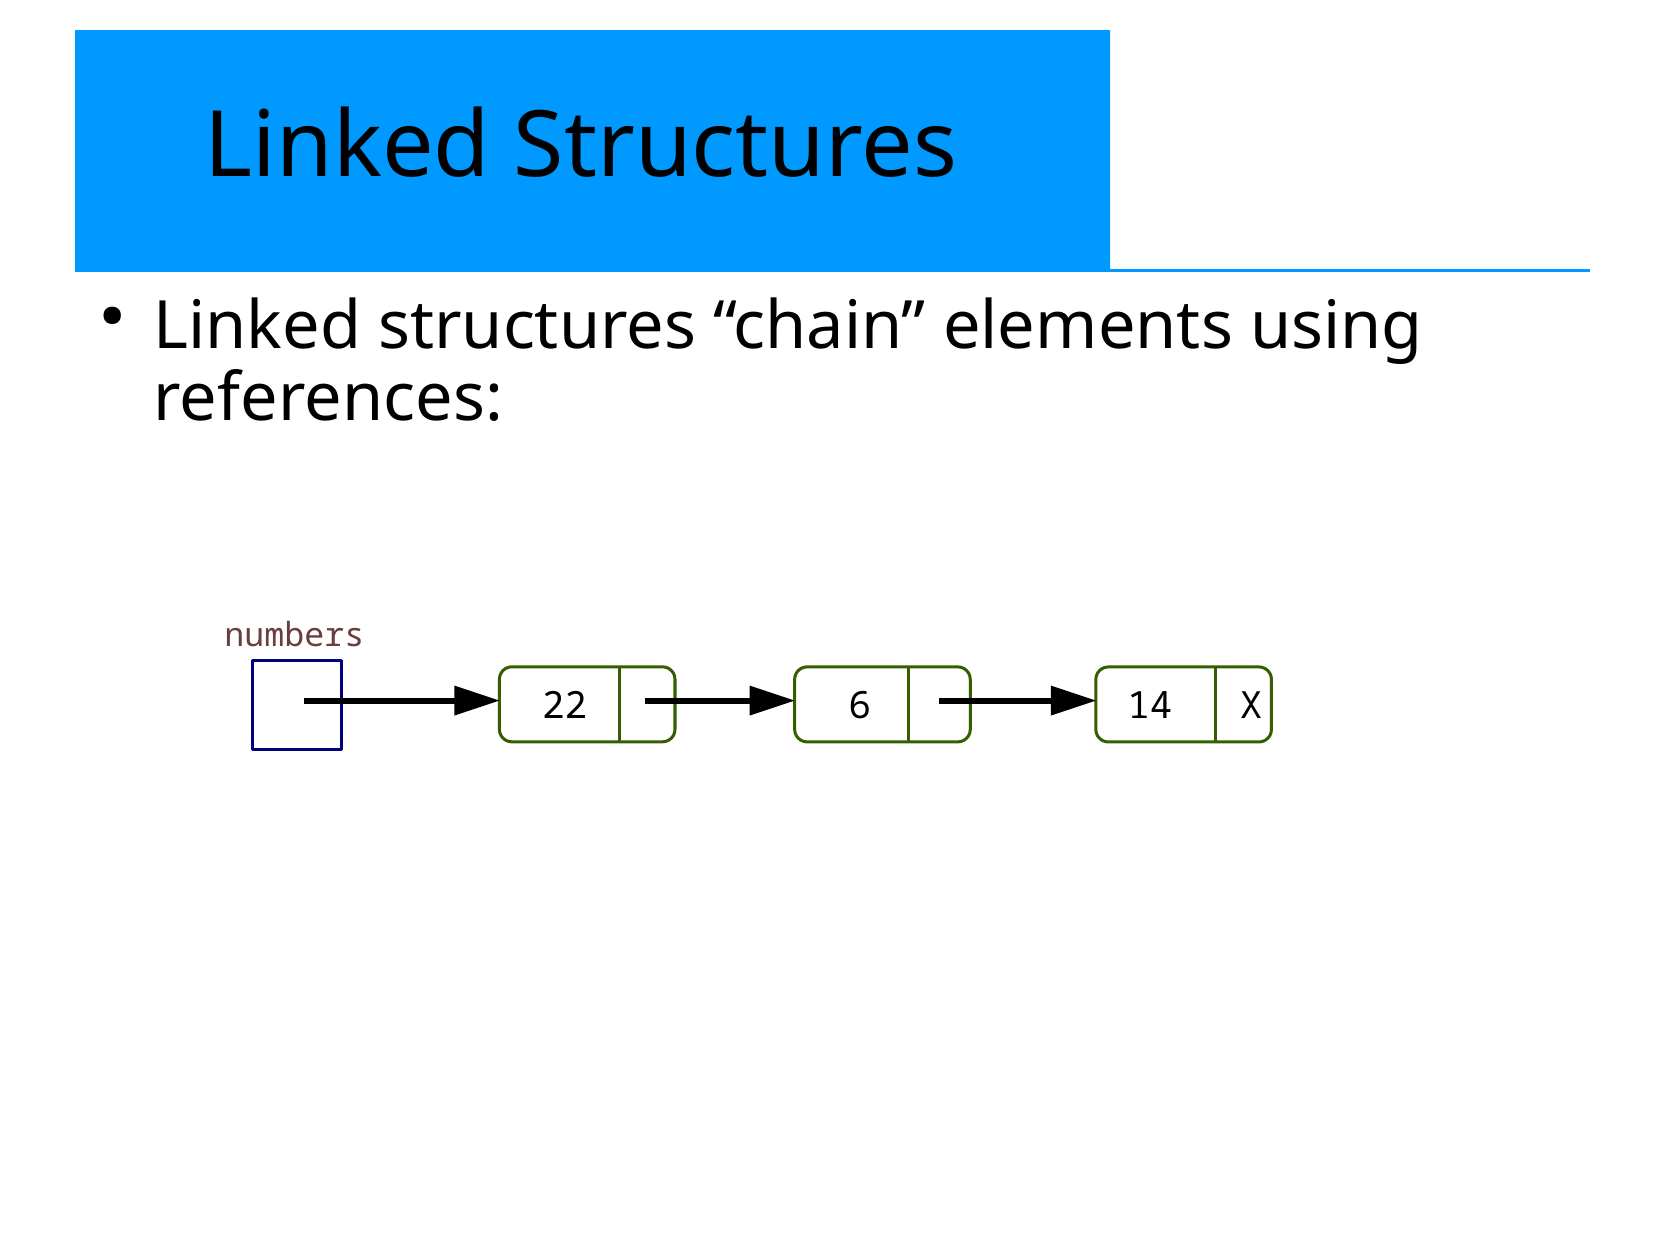

# Linked Structures
Linked structures “chain” elements using references:
numbers
22
6
 14 X